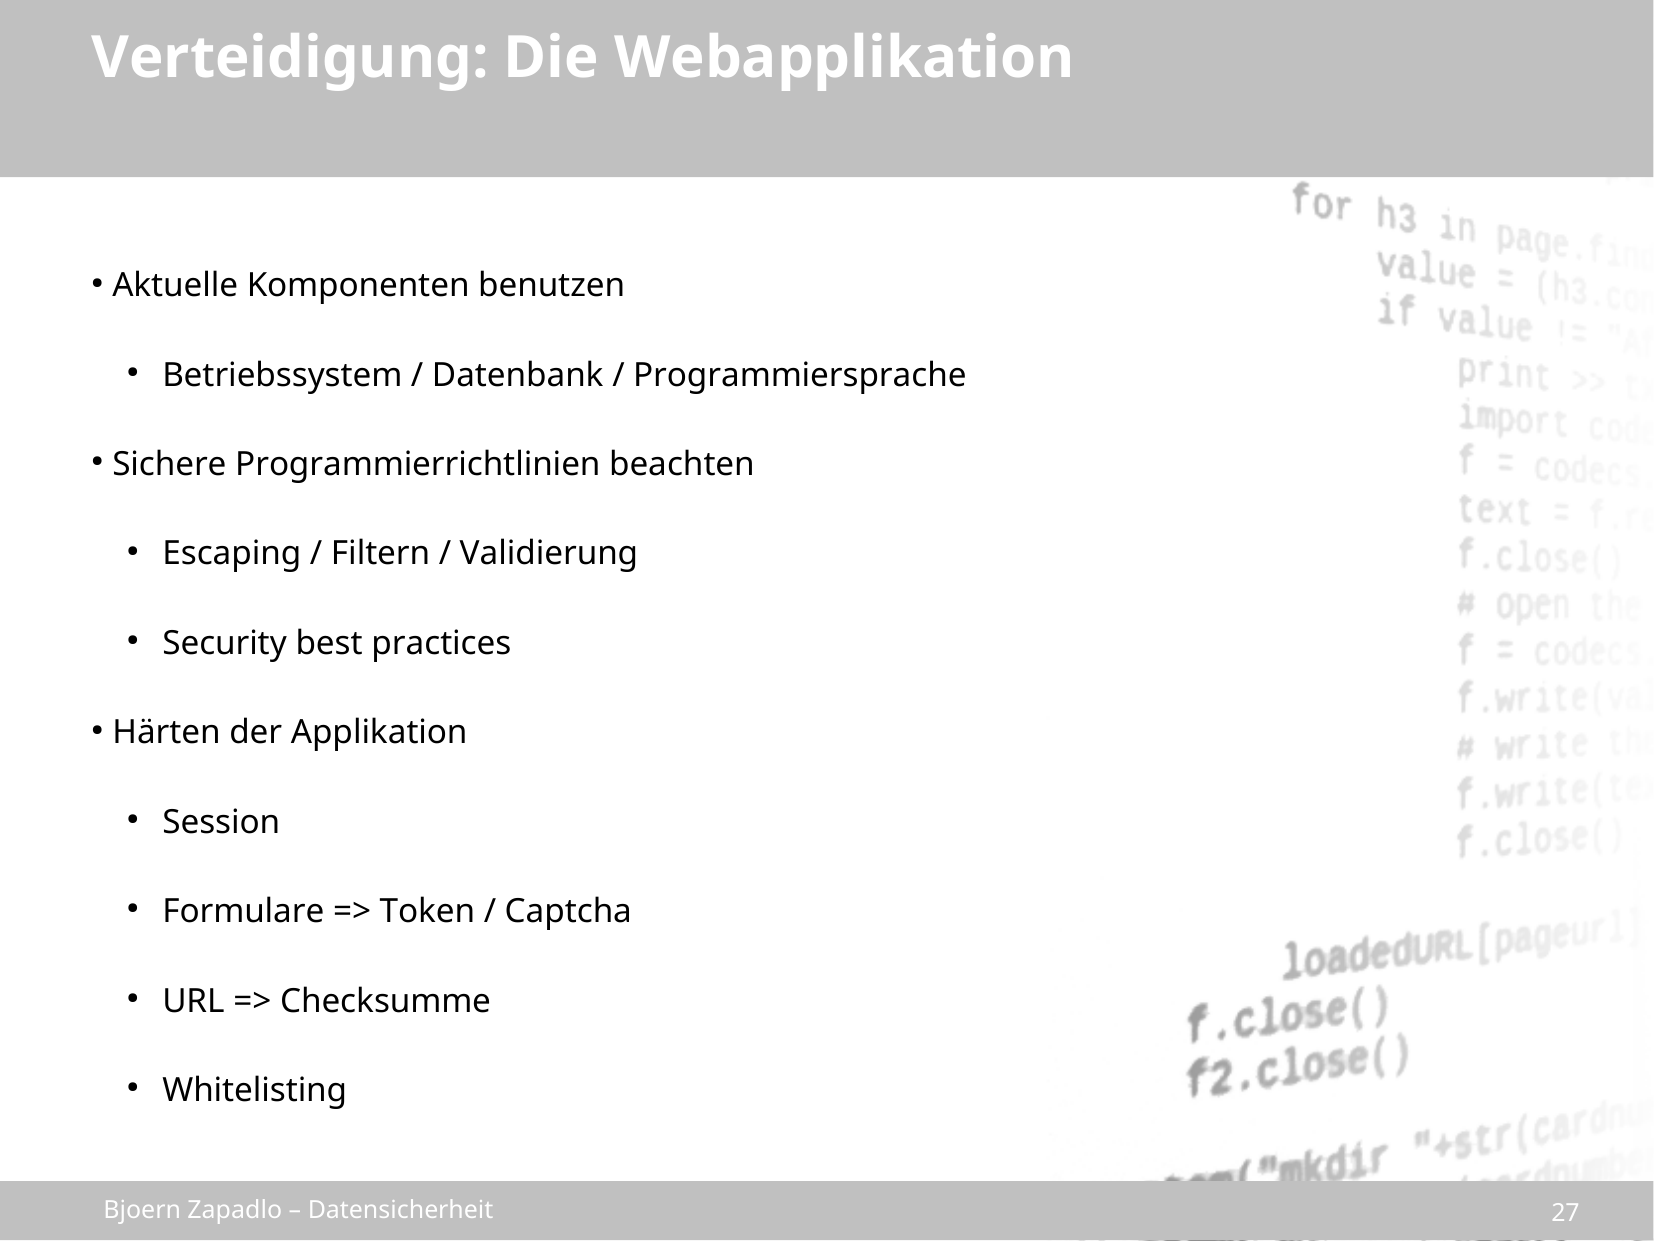

Verteidigung: Die Webapplikation
 Aktuelle Komponenten benutzen
Betriebssystem / Datenbank / Programmiersprache
 Sichere Programmierrichtlinien beachten
Escaping / Filtern / Validierung
Security best practices
 Härten der Applikation
Session
Formulare => Token / Captcha
URL => Checksumme
Whitelisting